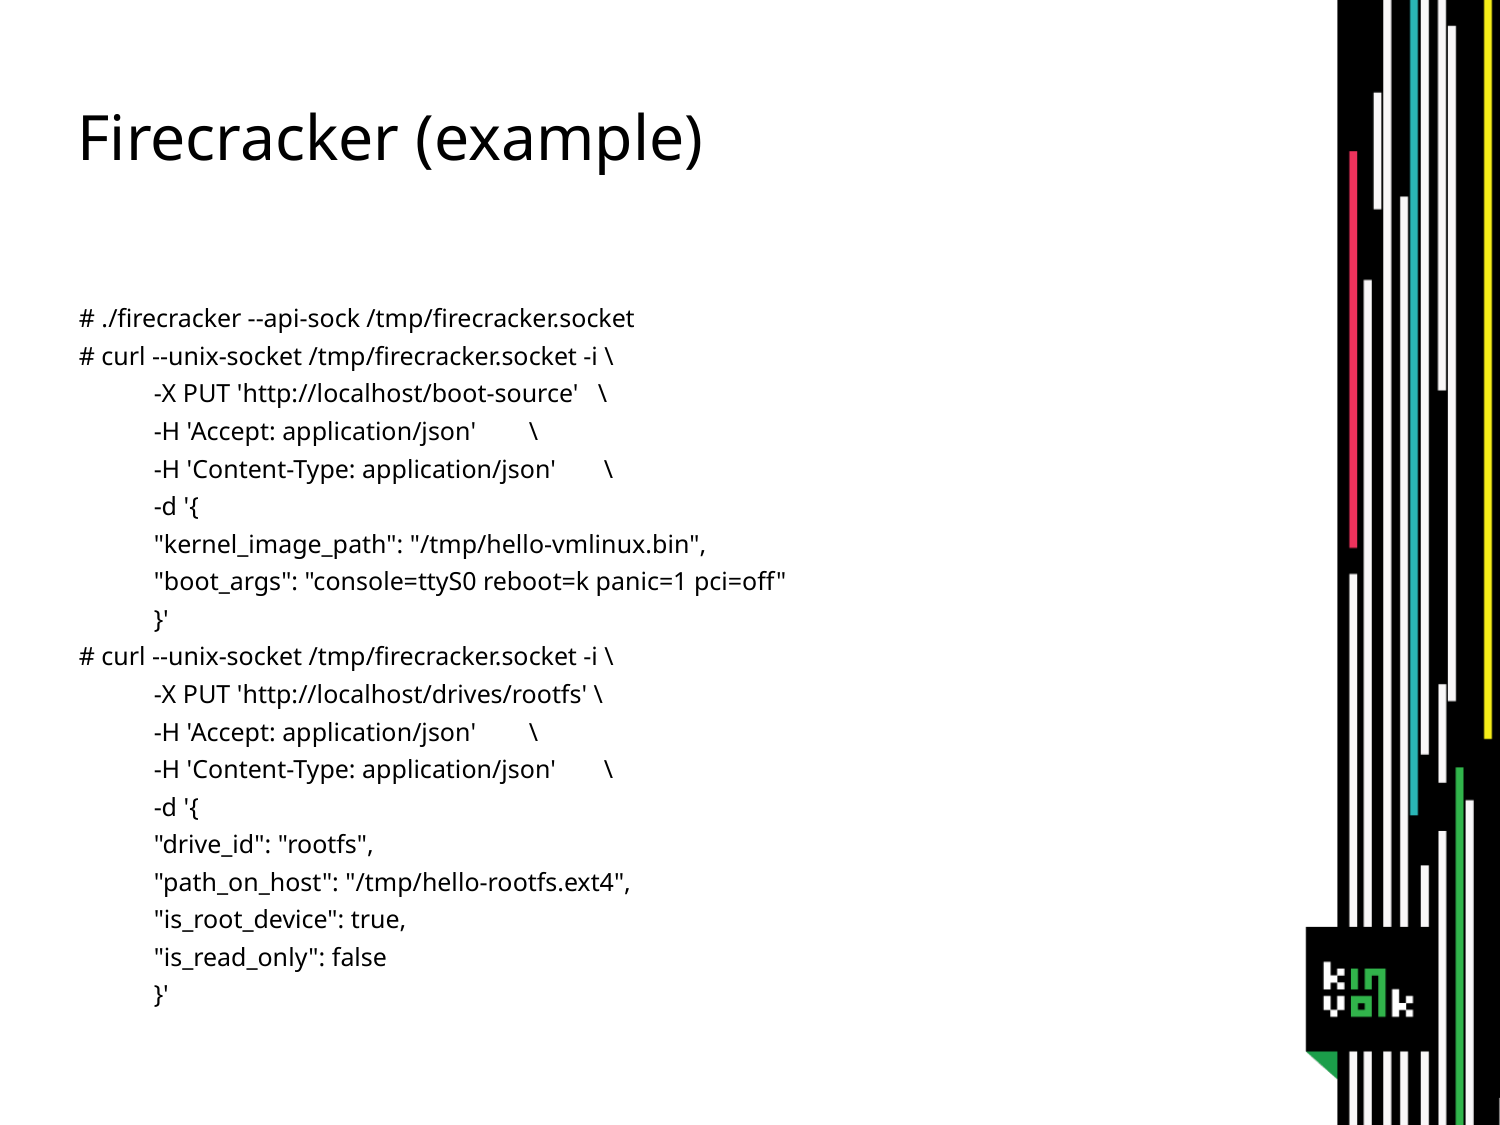

# Firecracker (example)
# ./firecracker --api-sock /tmp/firecracker.socket
# curl --unix-socket /tmp/firecracker.socket -i \
	-X PUT 'http://localhost/boot-source' \
	-H 'Accept: application/json' 	\
	-H 'Content-Type: application/json' 	\
	-d '{
 	"kernel_image_path": "/tmp/hello-vmlinux.bin",
 	"boot_args": "console=ttyS0 reboot=k panic=1 pci=off"
	}'
# curl --unix-socket /tmp/firecracker.socket -i \
	-X PUT 'http://localhost/drives/rootfs' \
	-H 'Accept: application/json' 	\
	-H 'Content-Type: application/json' 	\
	-d '{
 	"drive_id": "rootfs",
 	"path_on_host": "/tmp/hello-rootfs.ext4",
 	"is_root_device": true,
 	"is_read_only": false
	}'